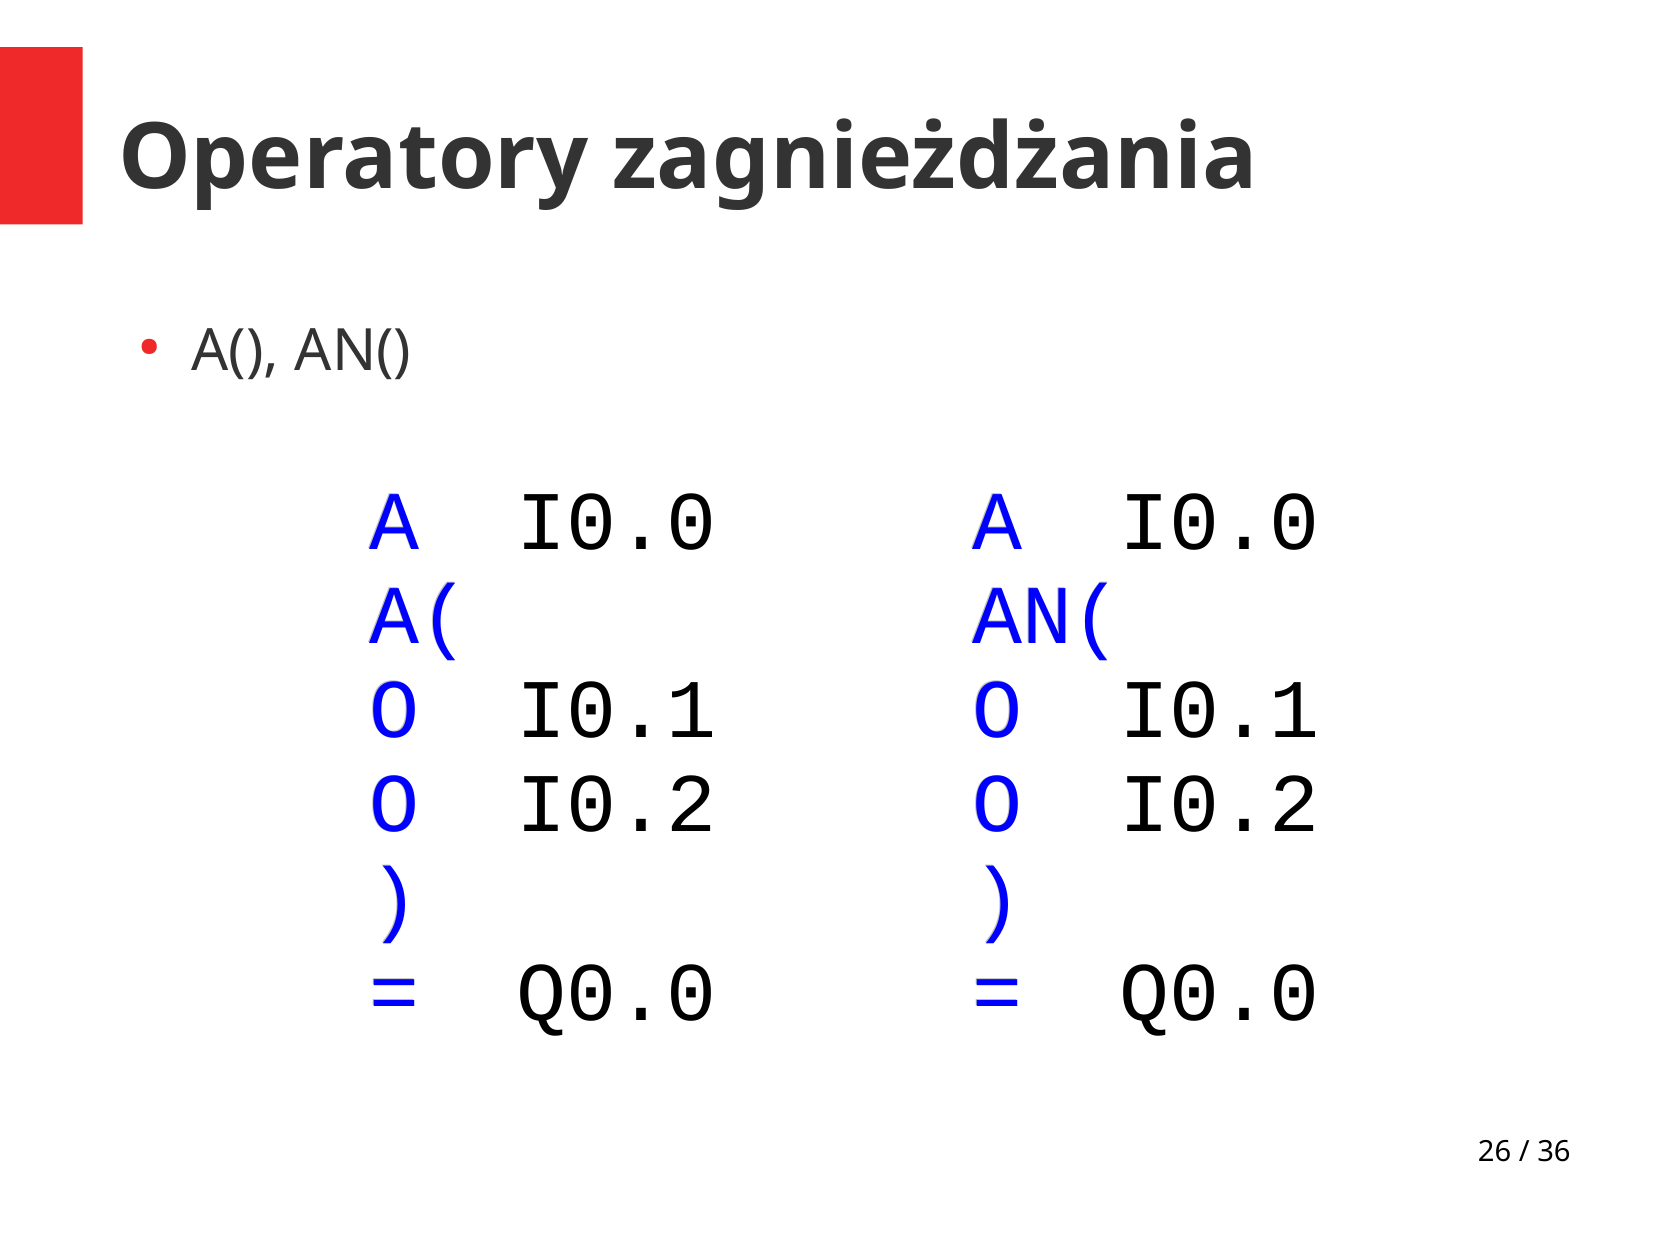

# Operatory zagnieżdżania
A(), AN()
A		I0.0
A(
O		I0.1
O		I0.2
)
=		Q0.0
A		I0.0
AN(
O		I0.1
O		I0.2
)
=		Q0.0
26